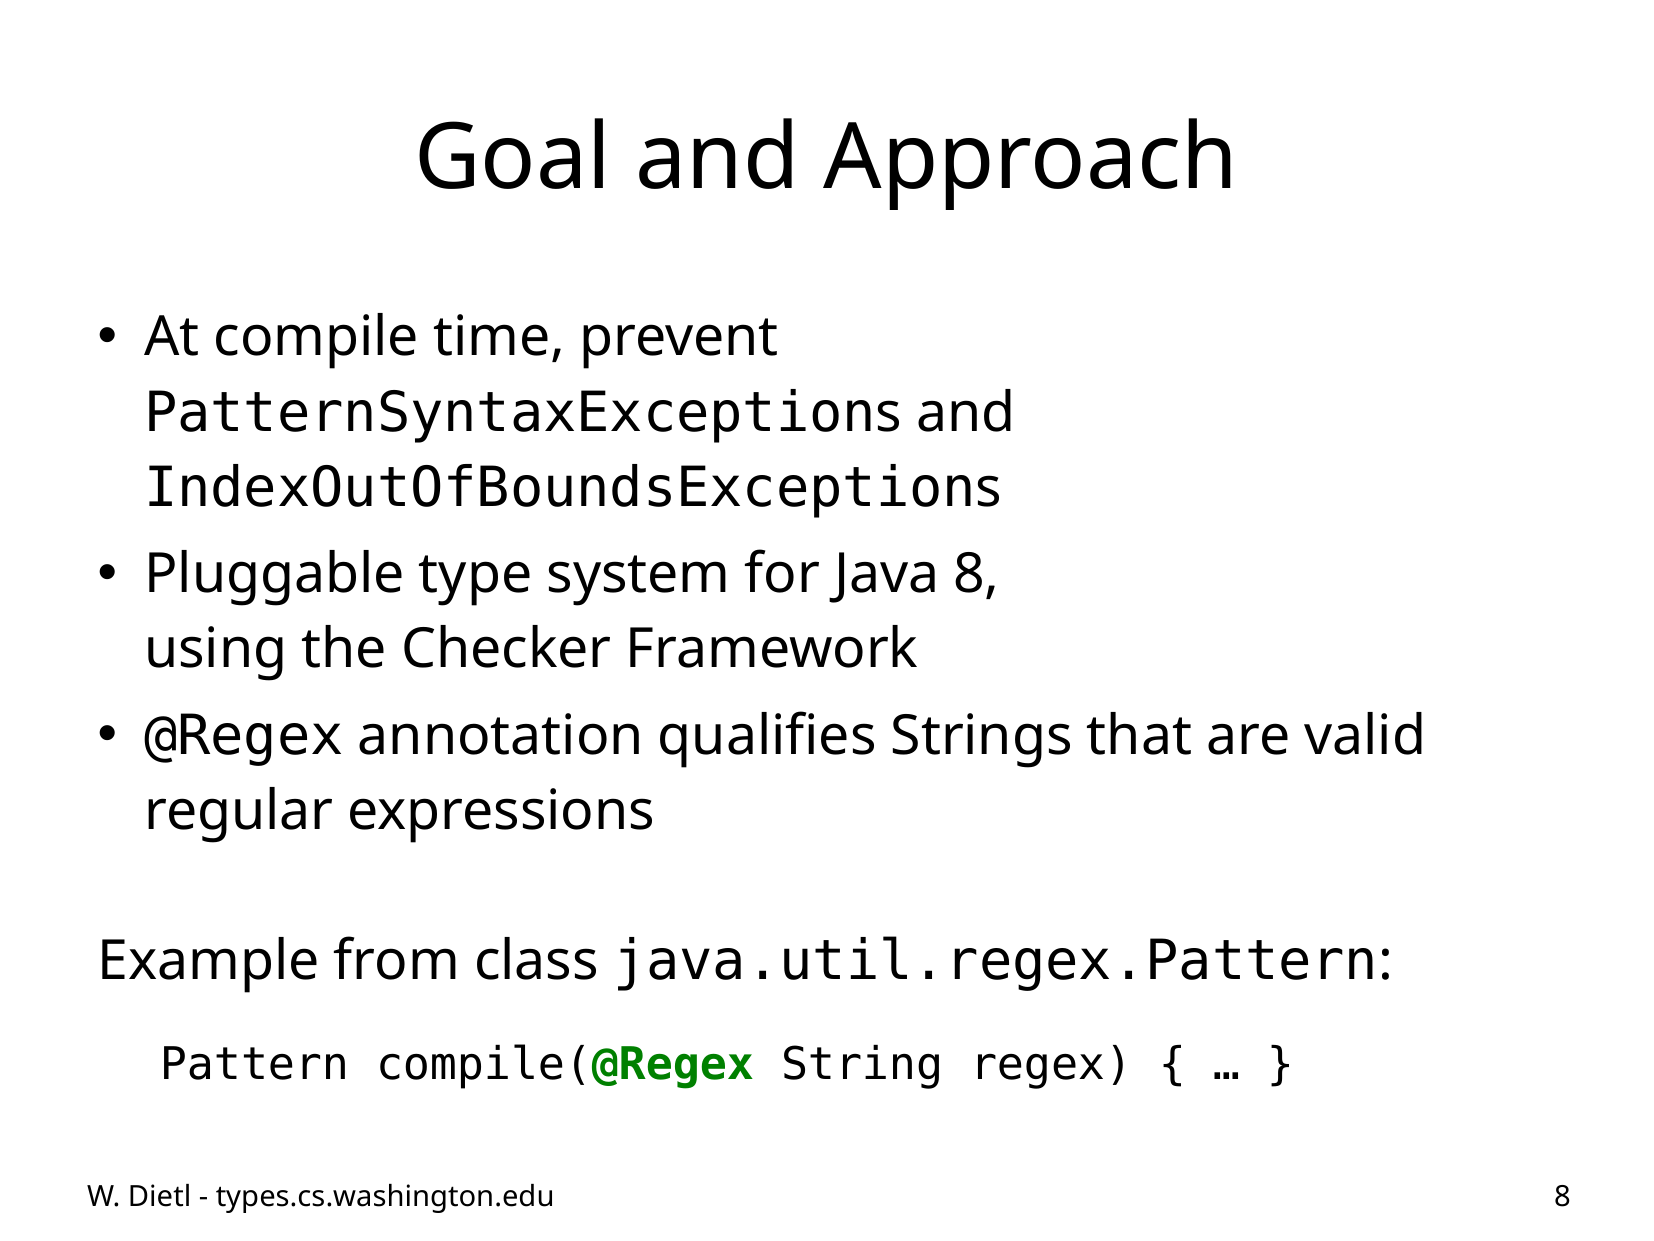

# Goal and Approach
At compile time, prevent
PatternSyntaxExceptions and
IndexOutOfBoundsExceptions
Pluggable type system for Java 8,
using the Checker Framework
@Regex annotation qualifies Strings that are valid regular expressions
Example from class java.util.regex.Pattern:
	Pattern compile(@Regex String regex) { … }
W. Dietl - types.cs.washington.edu
8